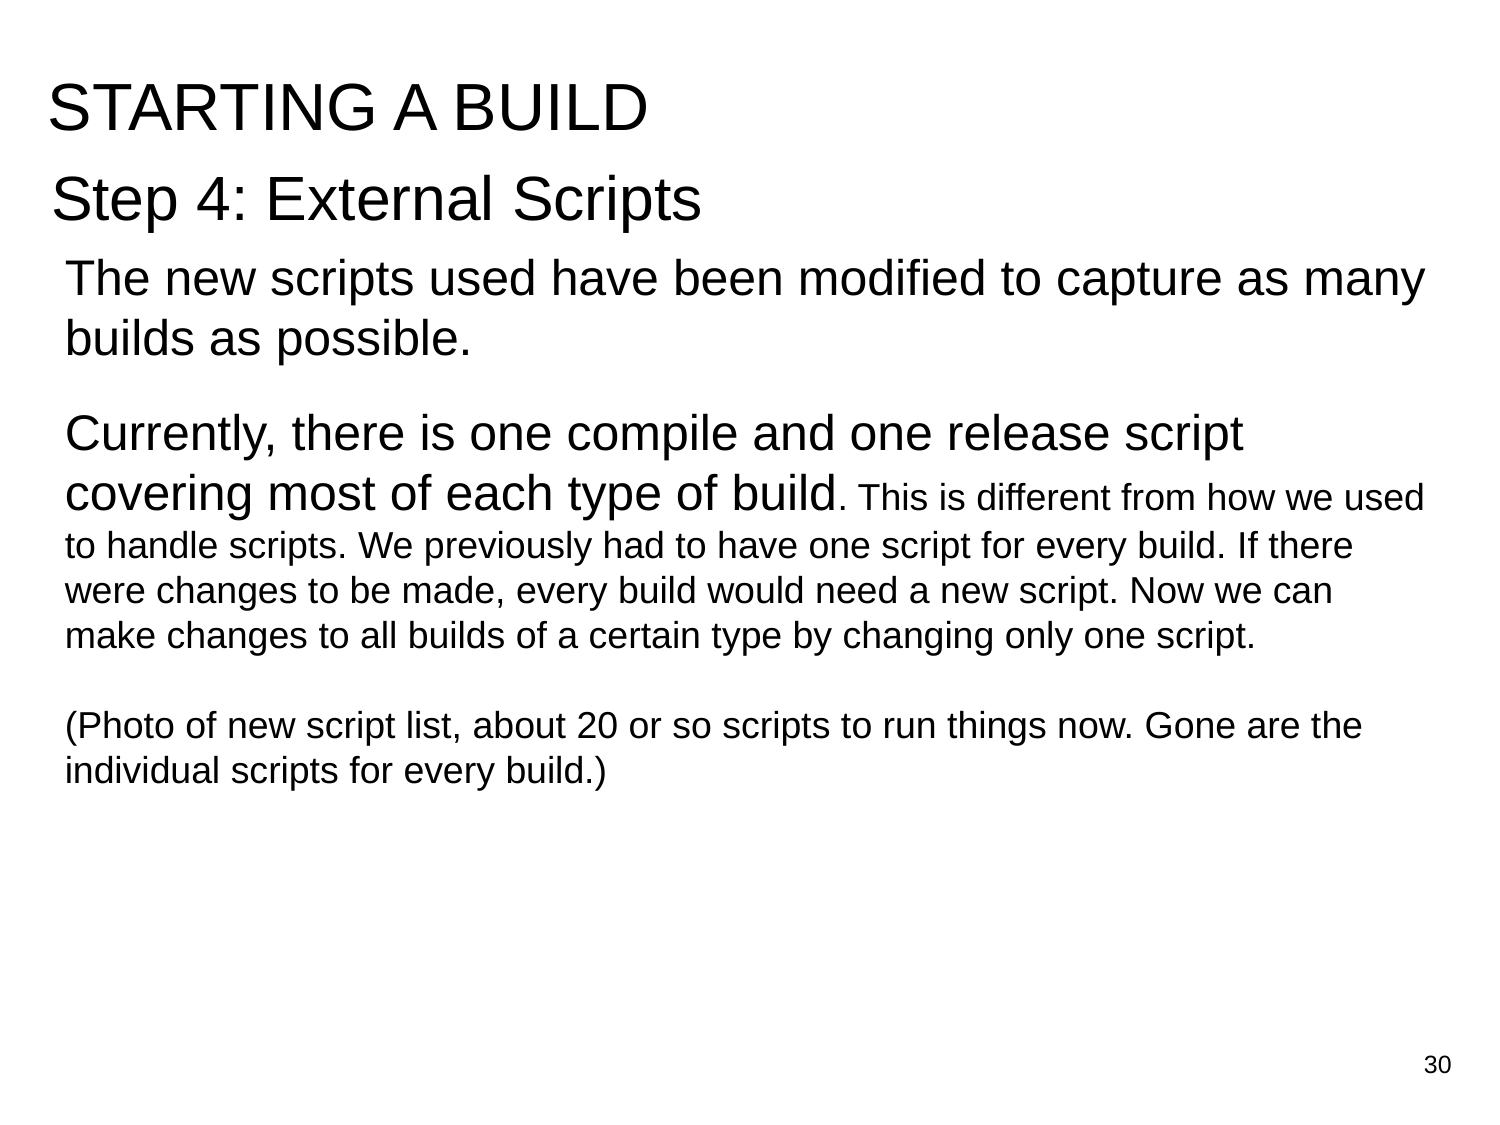

# Starting a build
Step 4: External Scripts
The new scripts used have been modified to capture as many builds as possible.
Currently, there is one compile and one release script covering most of each type of build. This is different from how we used to handle scripts. We previously had to have one script for every build. If there were changes to be made, every build would need a new script. Now we can make changes to all builds of a certain type by changing only one script.
(Photo of new script list, about 20 or so scripts to run things now. Gone are the individual scripts for every build.)